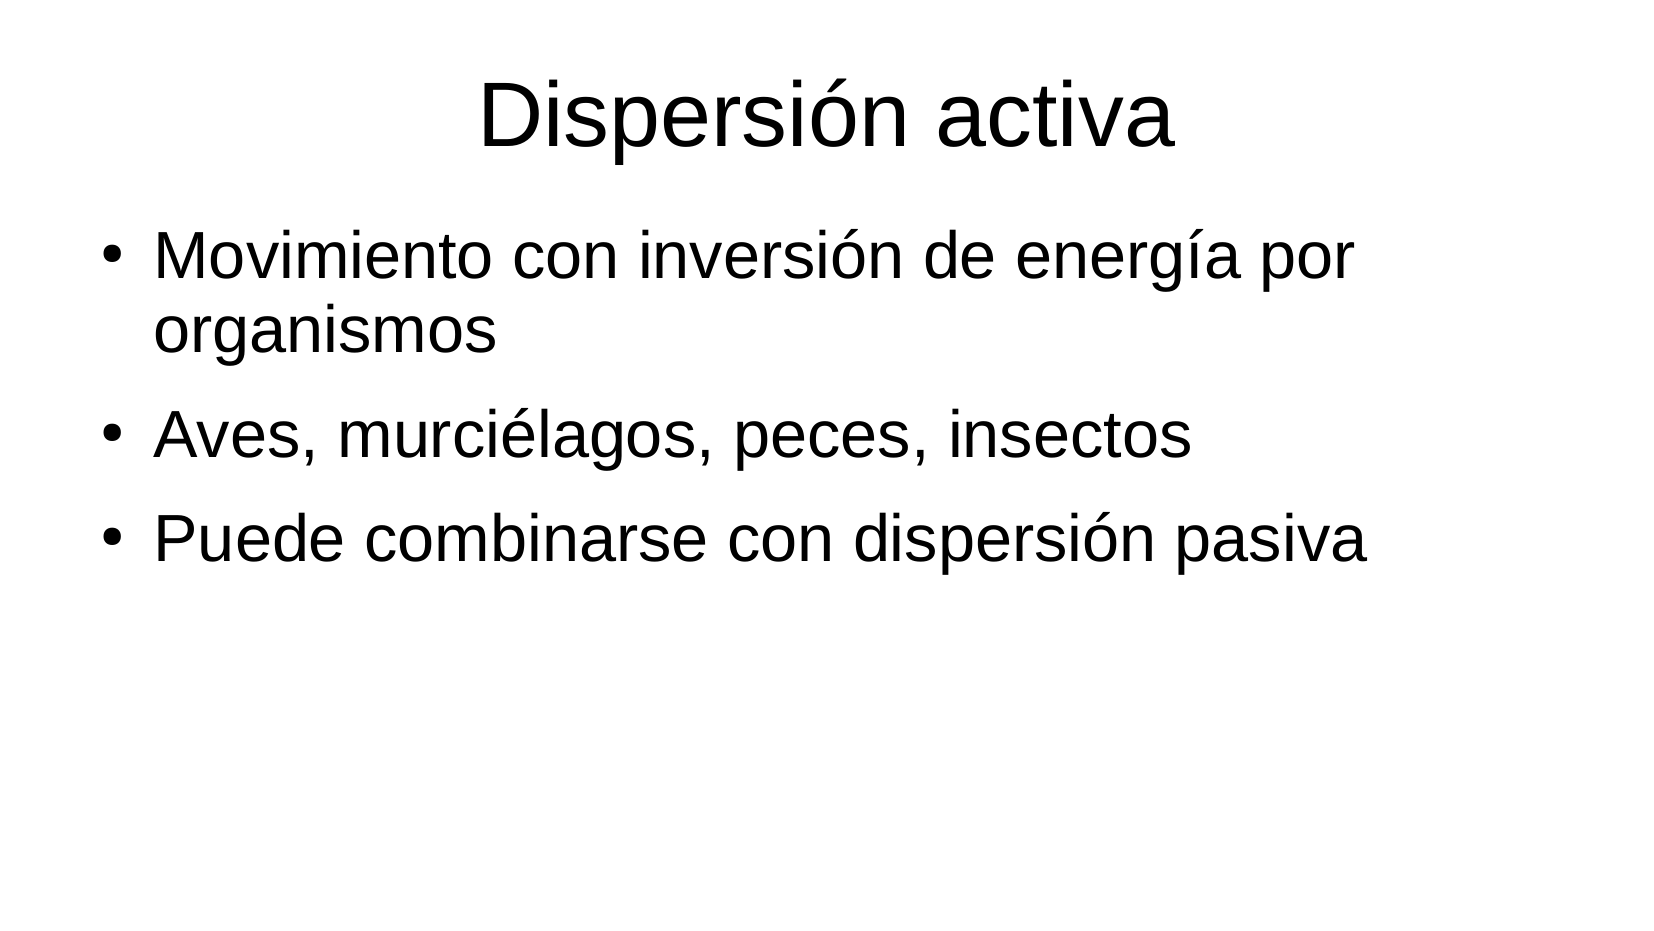

# Dispersión activa
Movimiento con inversión de energía por organismos
Aves, murciélagos, peces, insectos
Puede combinarse con dispersión pasiva